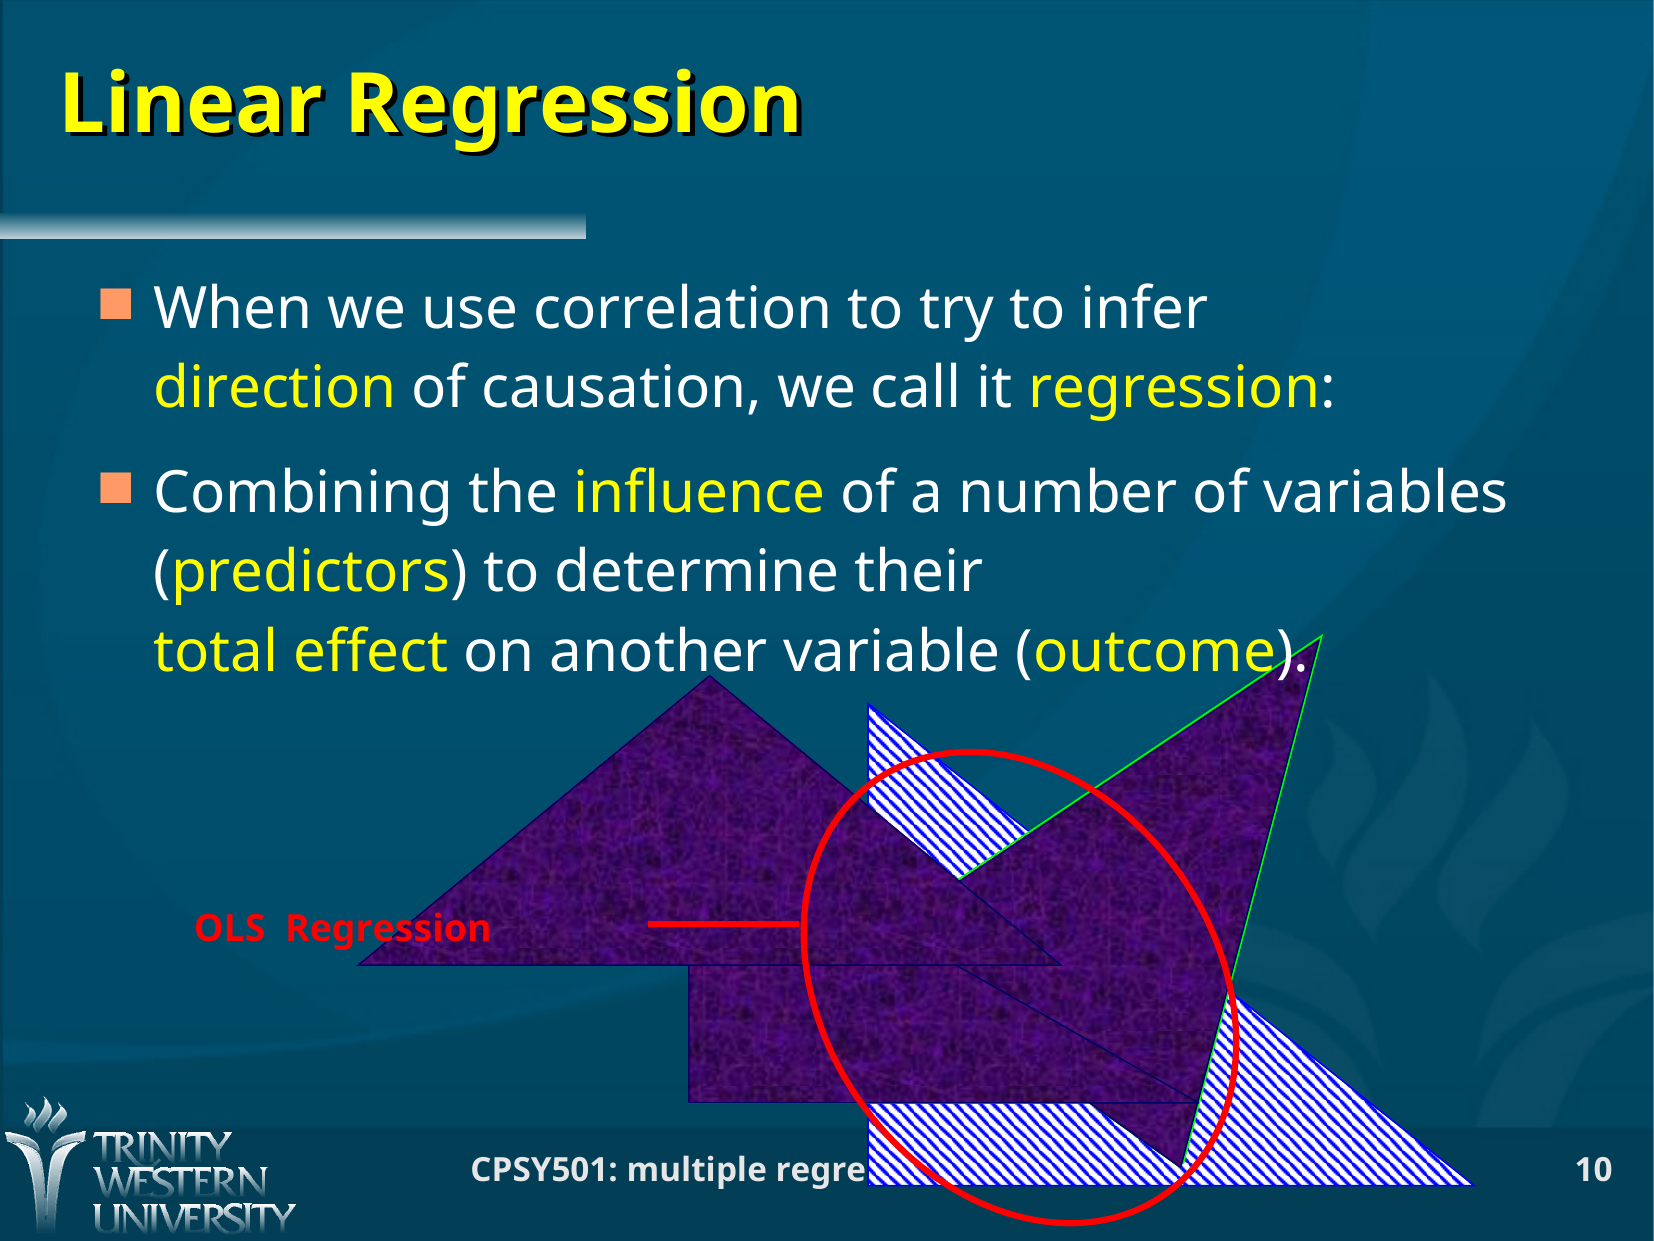

# Linear Regression
When we use correlation to try to infer
direction of causation, we call it regression:
Combining the influence of a number of variables (predictors) to determine their
total effect on another variable (outcome).
OLS Regression
CPSY501: multiple regression
2 Oct 2009
10